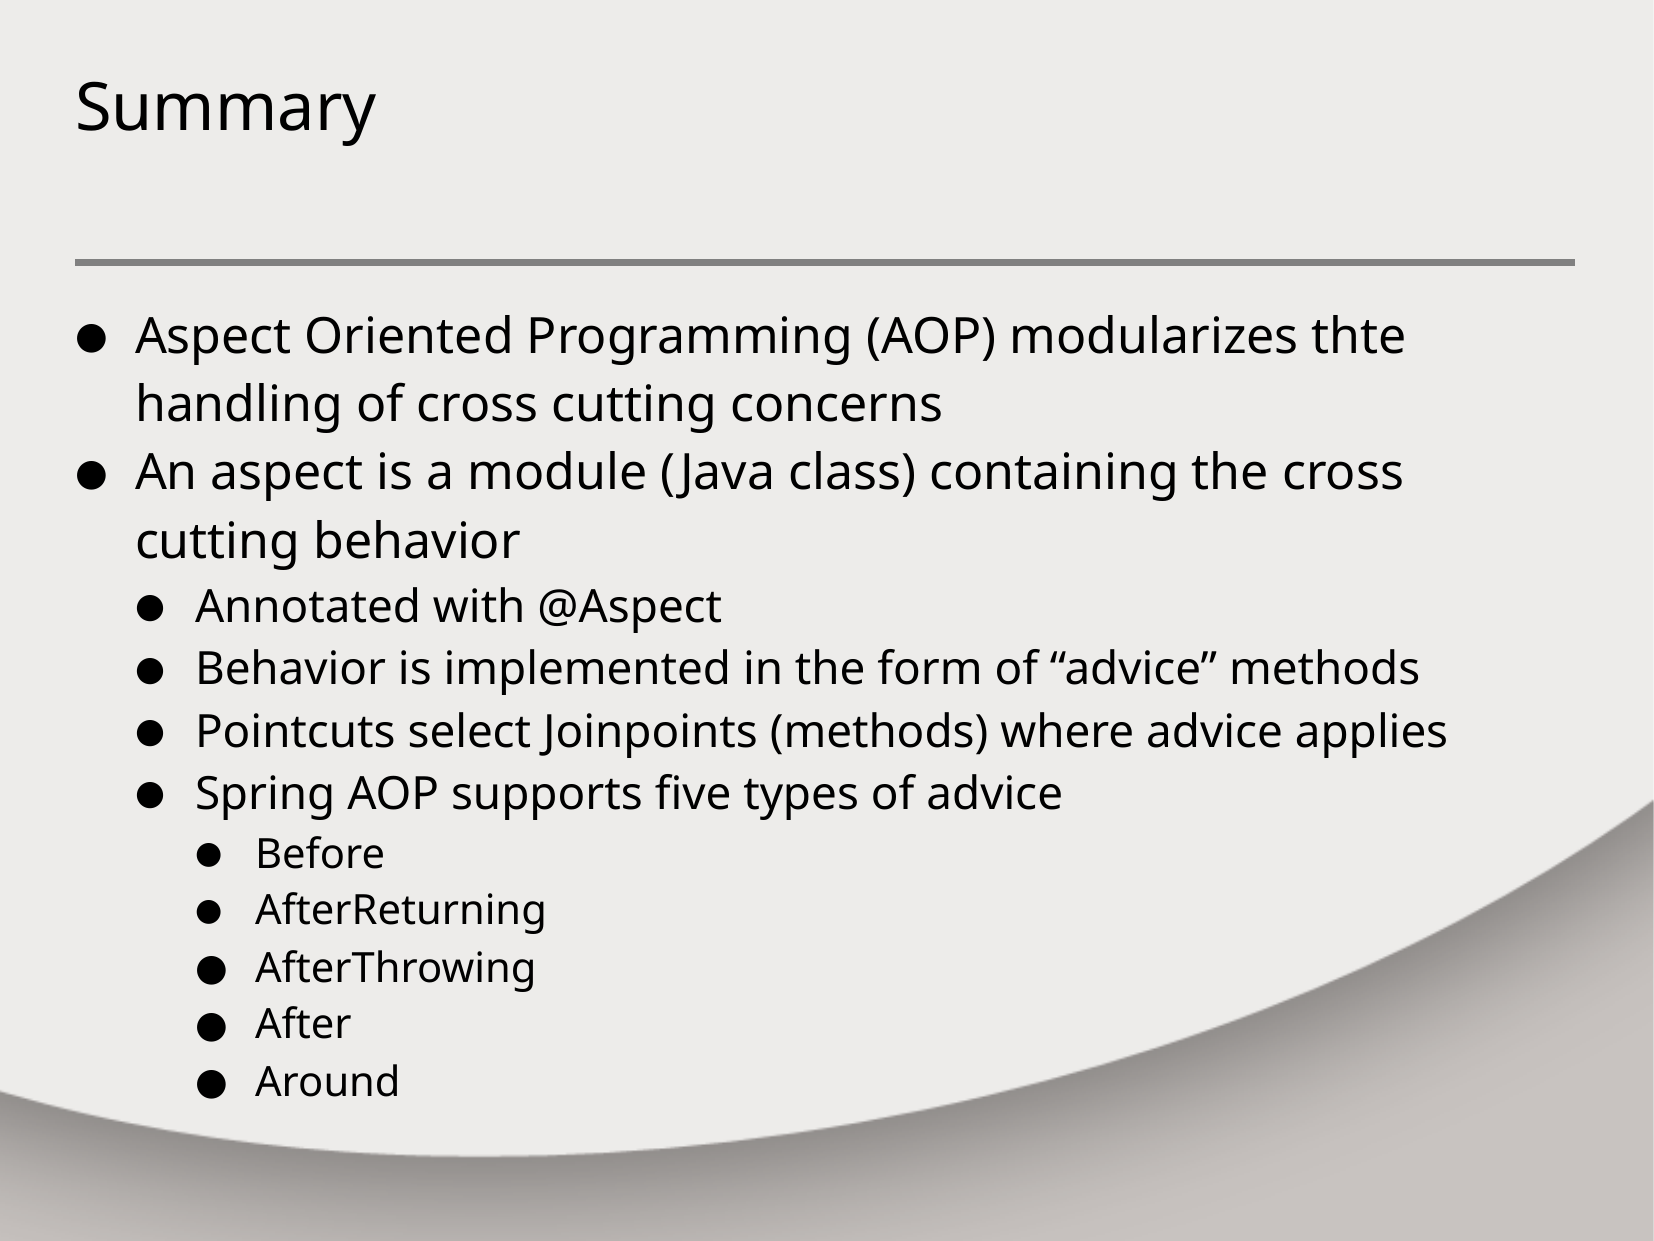

# Summary
Aspect Oriented Programming (AOP) modularizes thte handling of cross cutting concerns
An aspect is a module (Java class) containing the cross cutting behavior
Annotated with @Aspect
Behavior is implemented in the form of “advice” methods
Pointcuts select Joinpoints (methods) where advice applies
Spring AOP supports five types of advice
Before
AfterReturning
AfterThrowing
After
Around